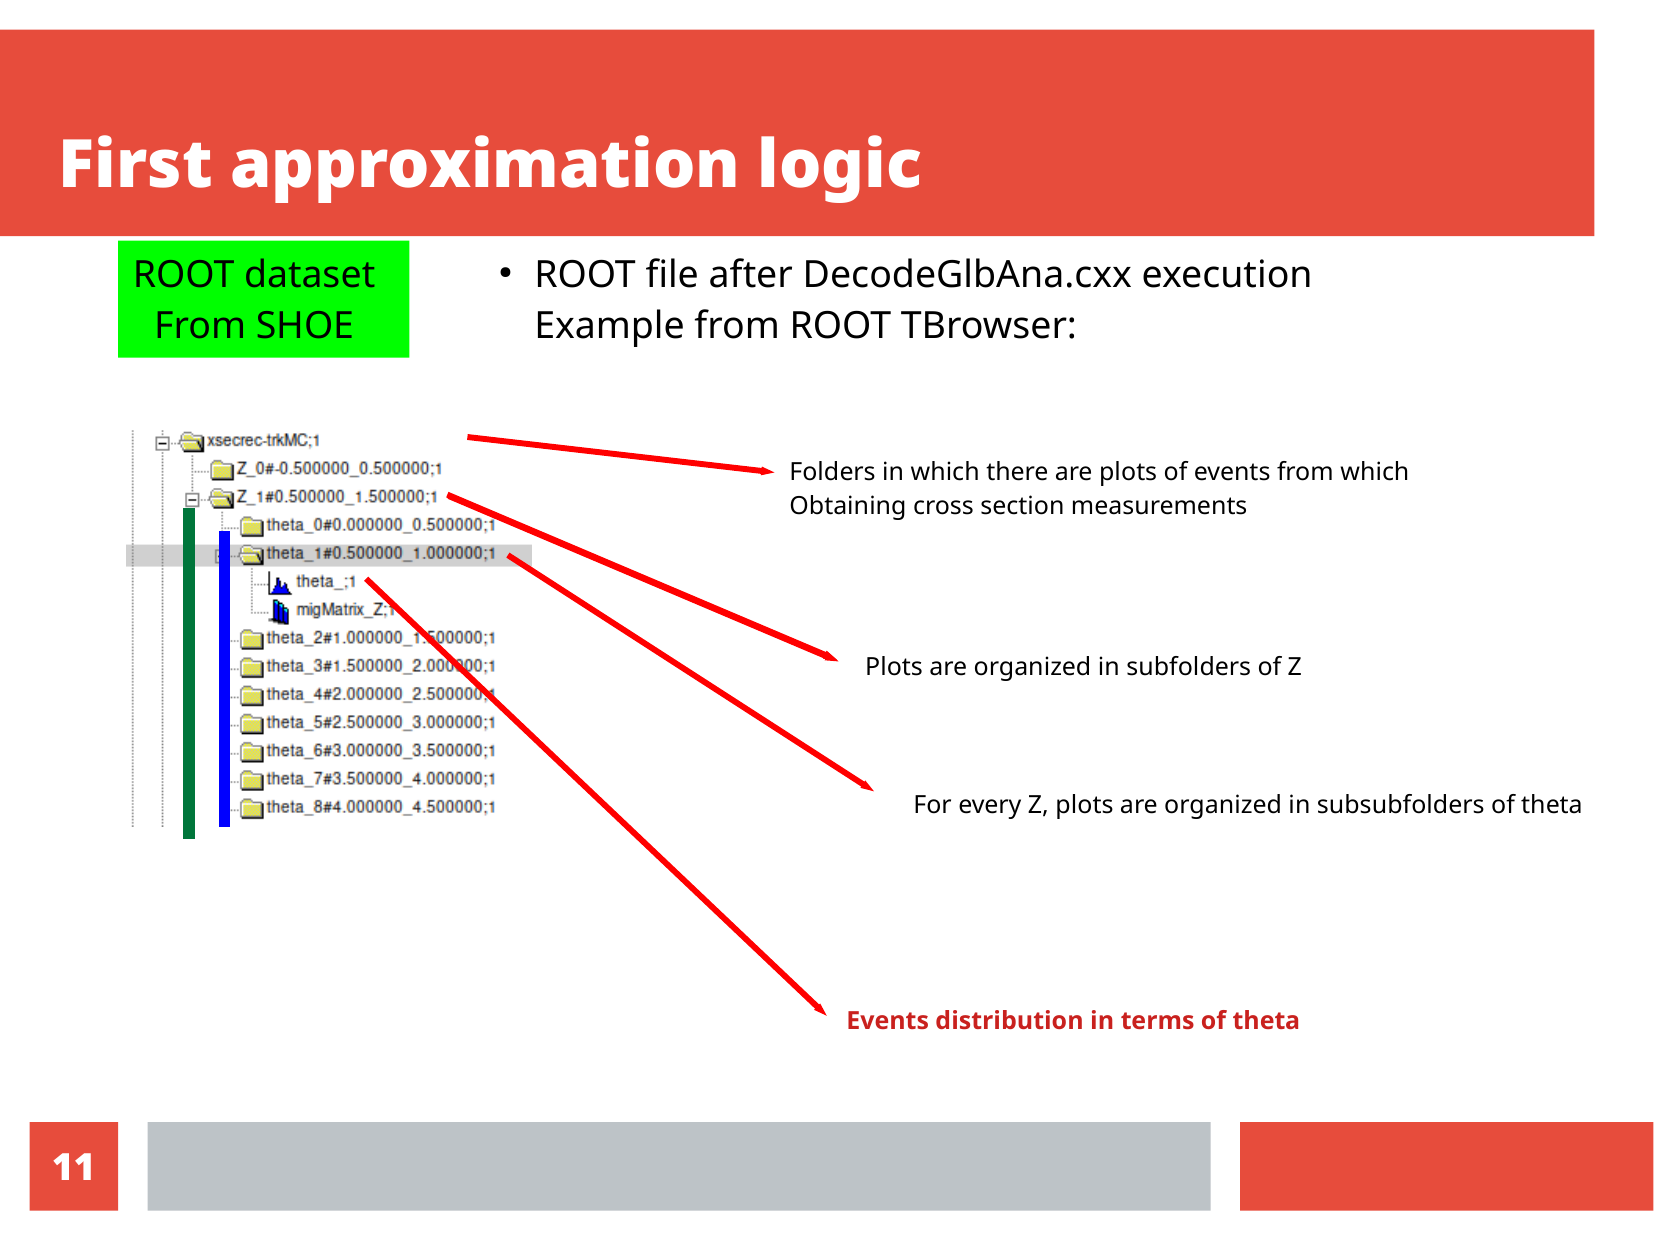

# First approximation logic
ROOT dataset
From SHOE
ROOT file after DecodeGlbAna.cxx execution
Example from ROOT TBrowser:
Folders in which there are plots of events from which
Obtaining cross section measurements
Plots are organized in subfolders of Z
For every Z, plots are organized in subsubfolders of theta
Events distribution in terms of theta
11